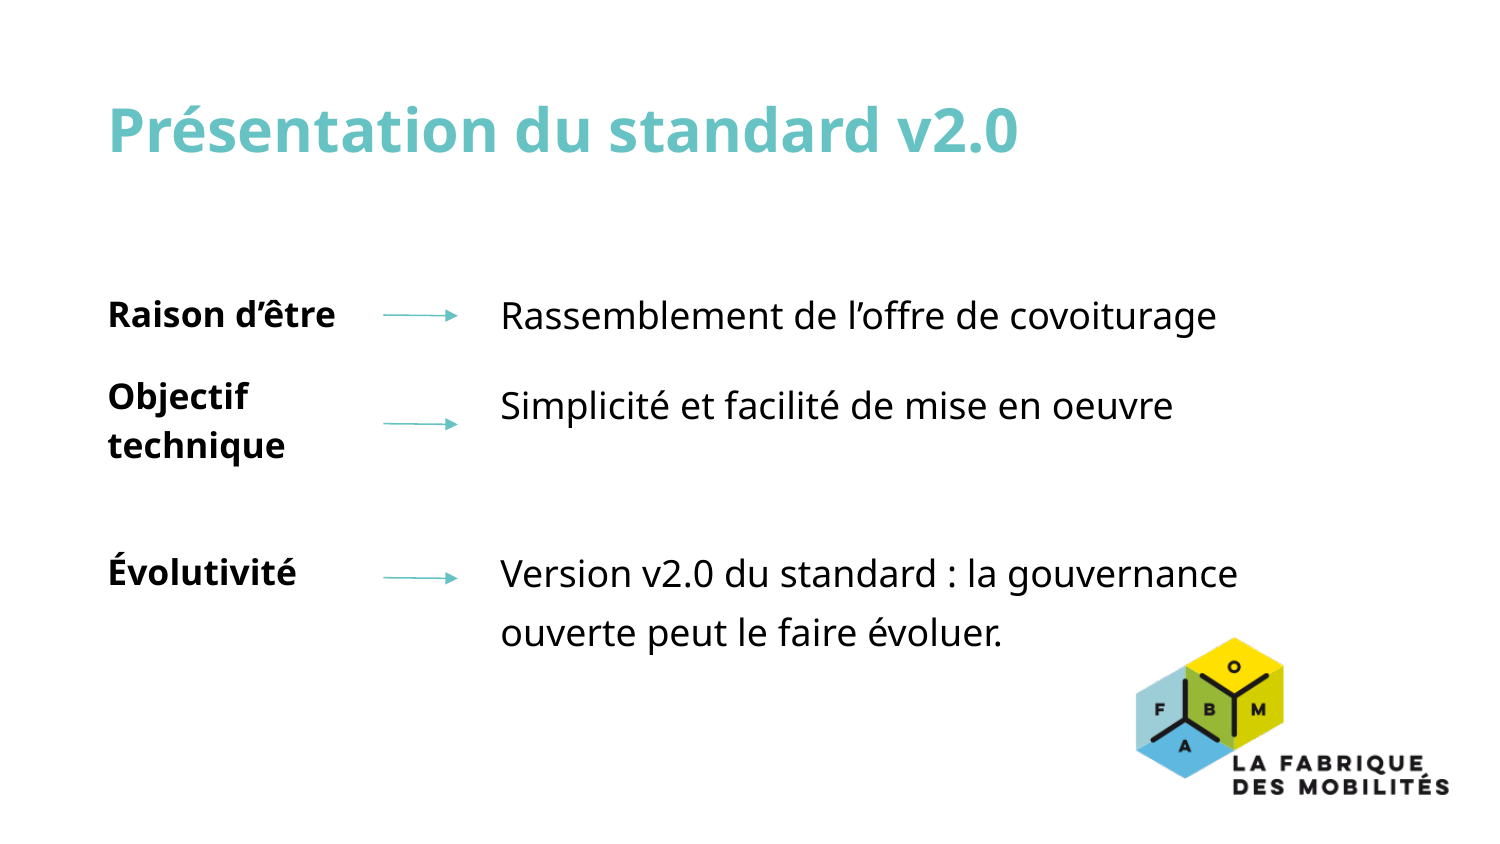

# Présentation du standard v2.0
| Raison d’être | Rassemblement de l’offre de covoiturage |
| --- | --- |
| Objectif technique | Simplicité et facilité de mise en oeuvre |
| Évolutivité | Version v2.0 du standard : la gouvernance ouverte peut le faire évoluer. |